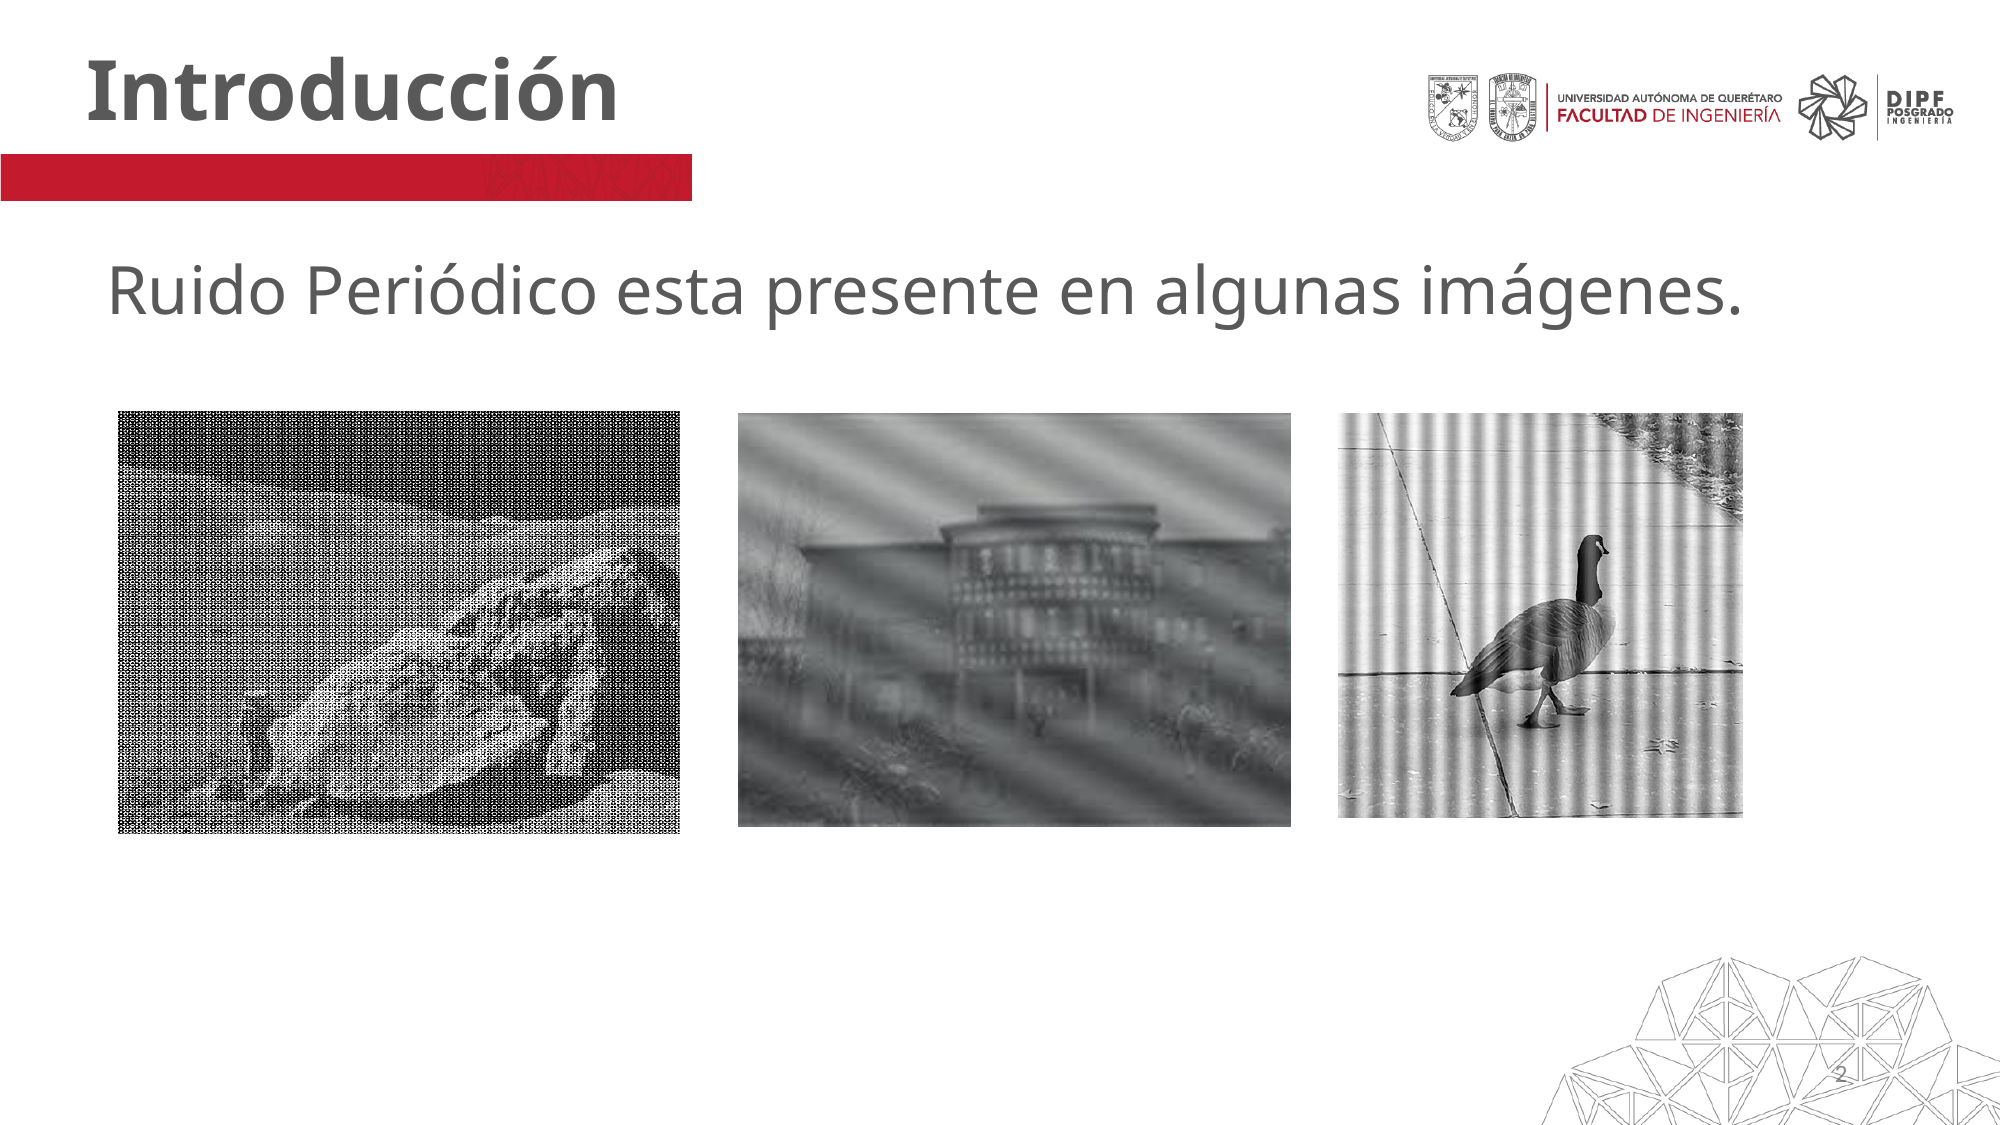

Introducción
# Ruido Periódico esta presente en algunas imágenes.
2